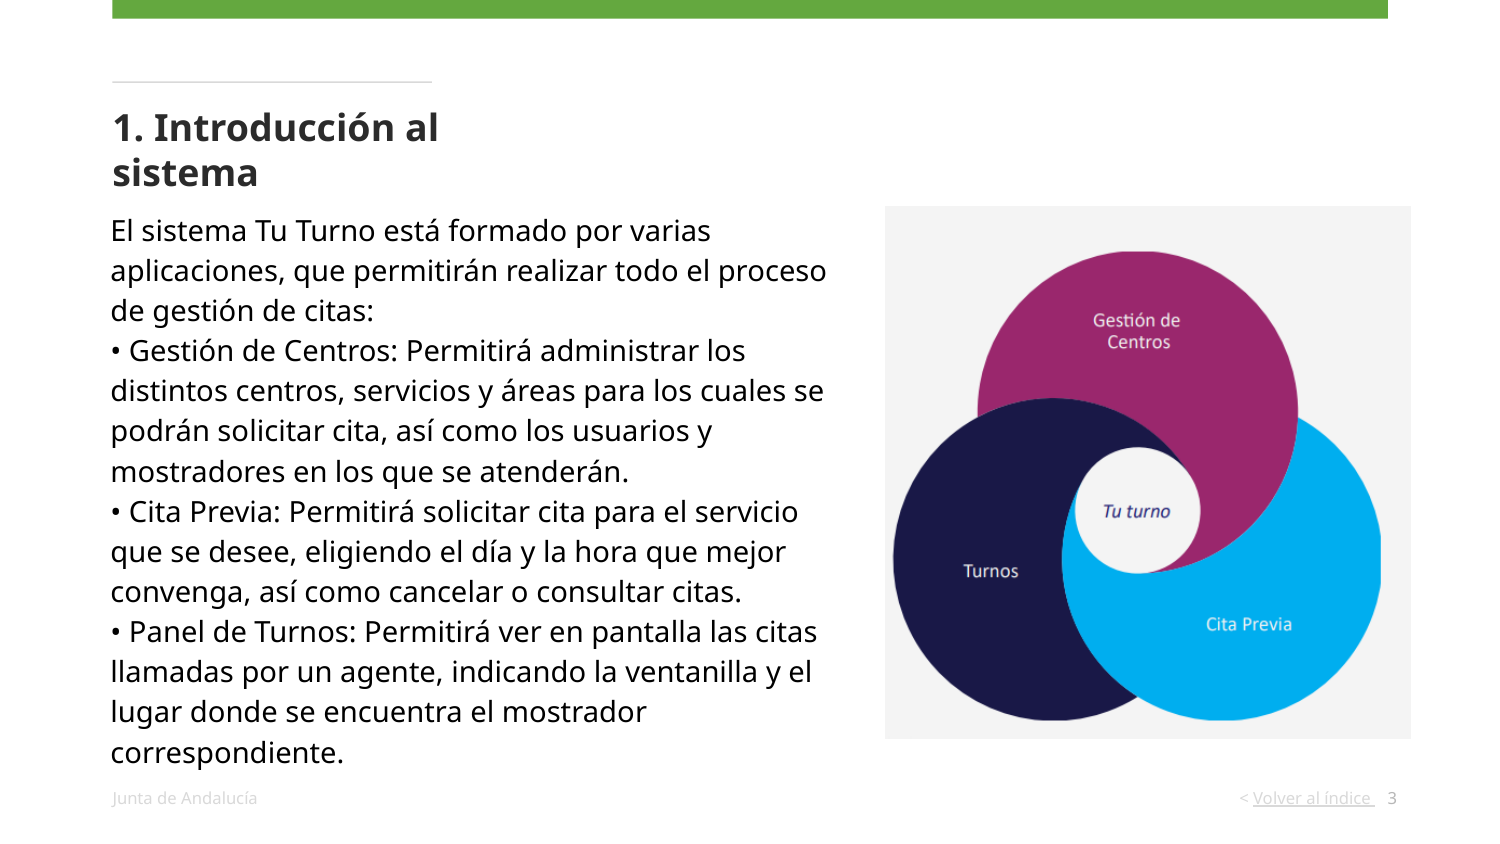

1. Introducción al sistema
El sistema Tu Turno está formado por varias aplicaciones, que permitirán realizar todo el proceso de gestión de citas:
• Gestión de Centros: Permitirá administrar los distintos centros, servicios y áreas para los cuales se podrán solicitar cita, así como los usuarios y mostradores en los que se atenderán.
• Cita Previa: Permitirá solicitar cita para el servicio que se desee, eligiendo el día y la hora que mejor convenga, así como cancelar o consultar citas.
• Panel de Turnos: Permitirá ver en pantalla las citas llamadas por un agente, indicando la ventanilla y el lugar donde se encuentra el mostrador correspondiente.
< Volver al índice